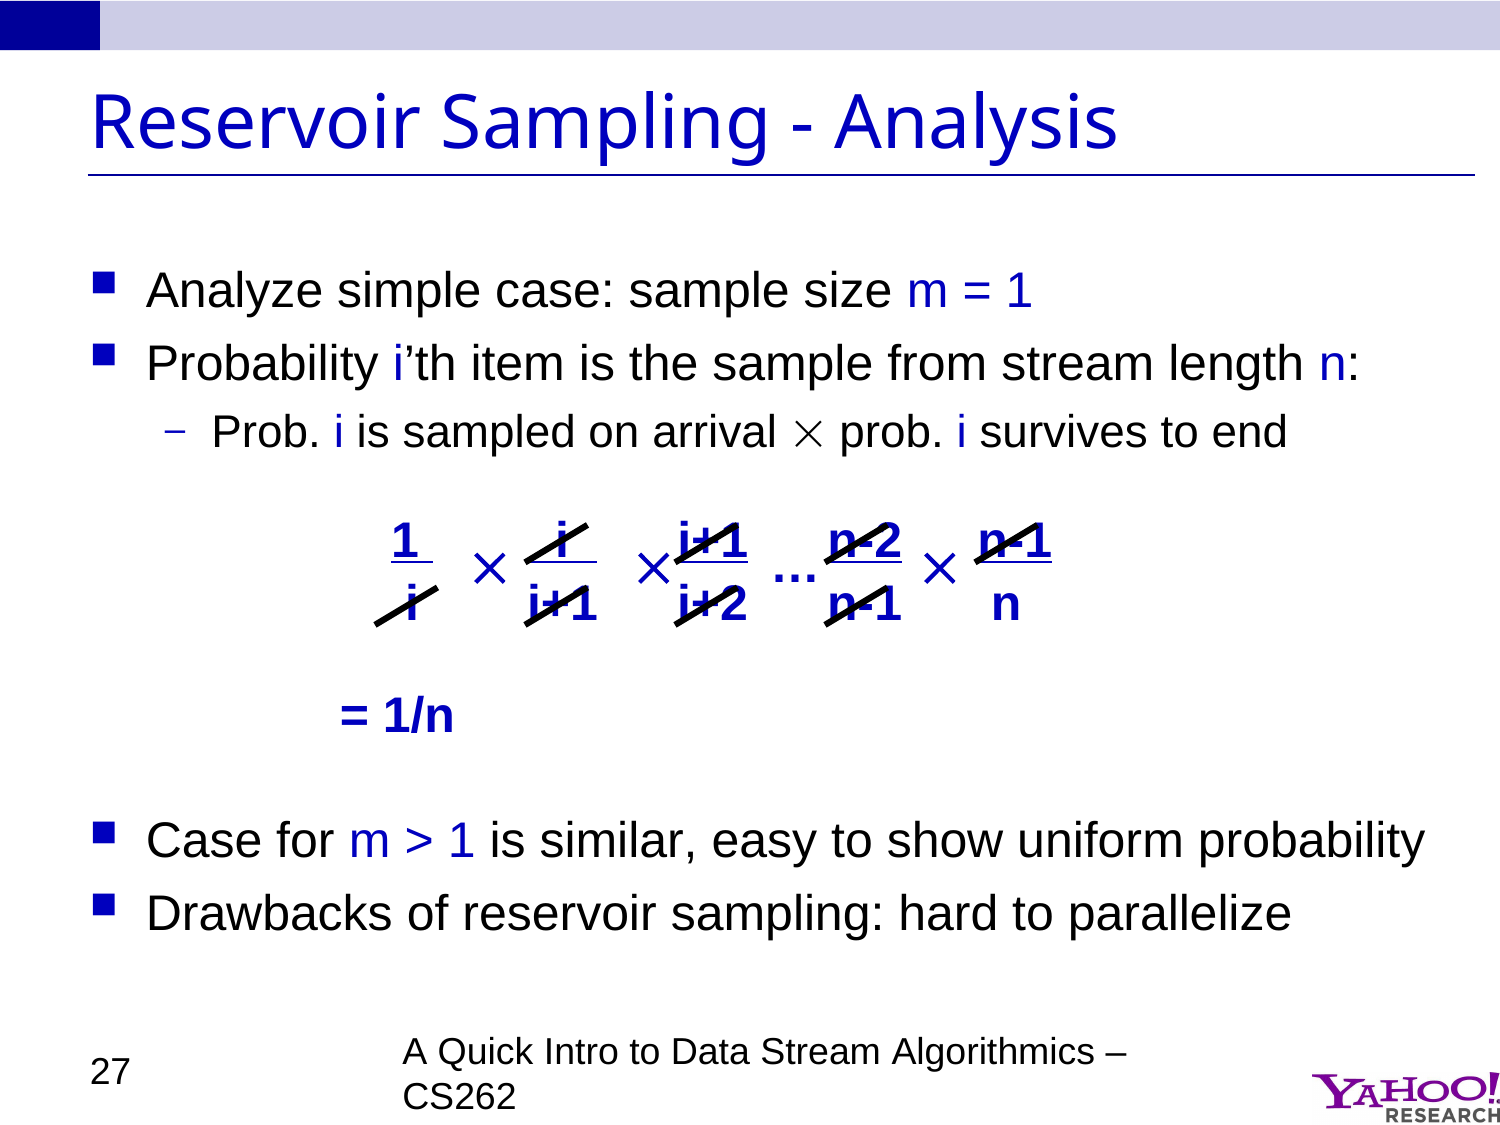

# Reservoir Sampling - Analysis
Analyze simple case: sample size m = 1
Probability i’th item is the sample from stream length n:
Prob. i is sampled on arrival  prob. i survives to end
 1 	 i 	i+1	n-2	n-1
 	  	…	
 i 	i+1 	i+2	n-1	 n
= 1/n
Case for m > 1 is similar, easy to show uniform probability
Drawbacks of reservoir sampling: hard to parallelize
Fundamentals of Analyzing and Mining Data Streams
27